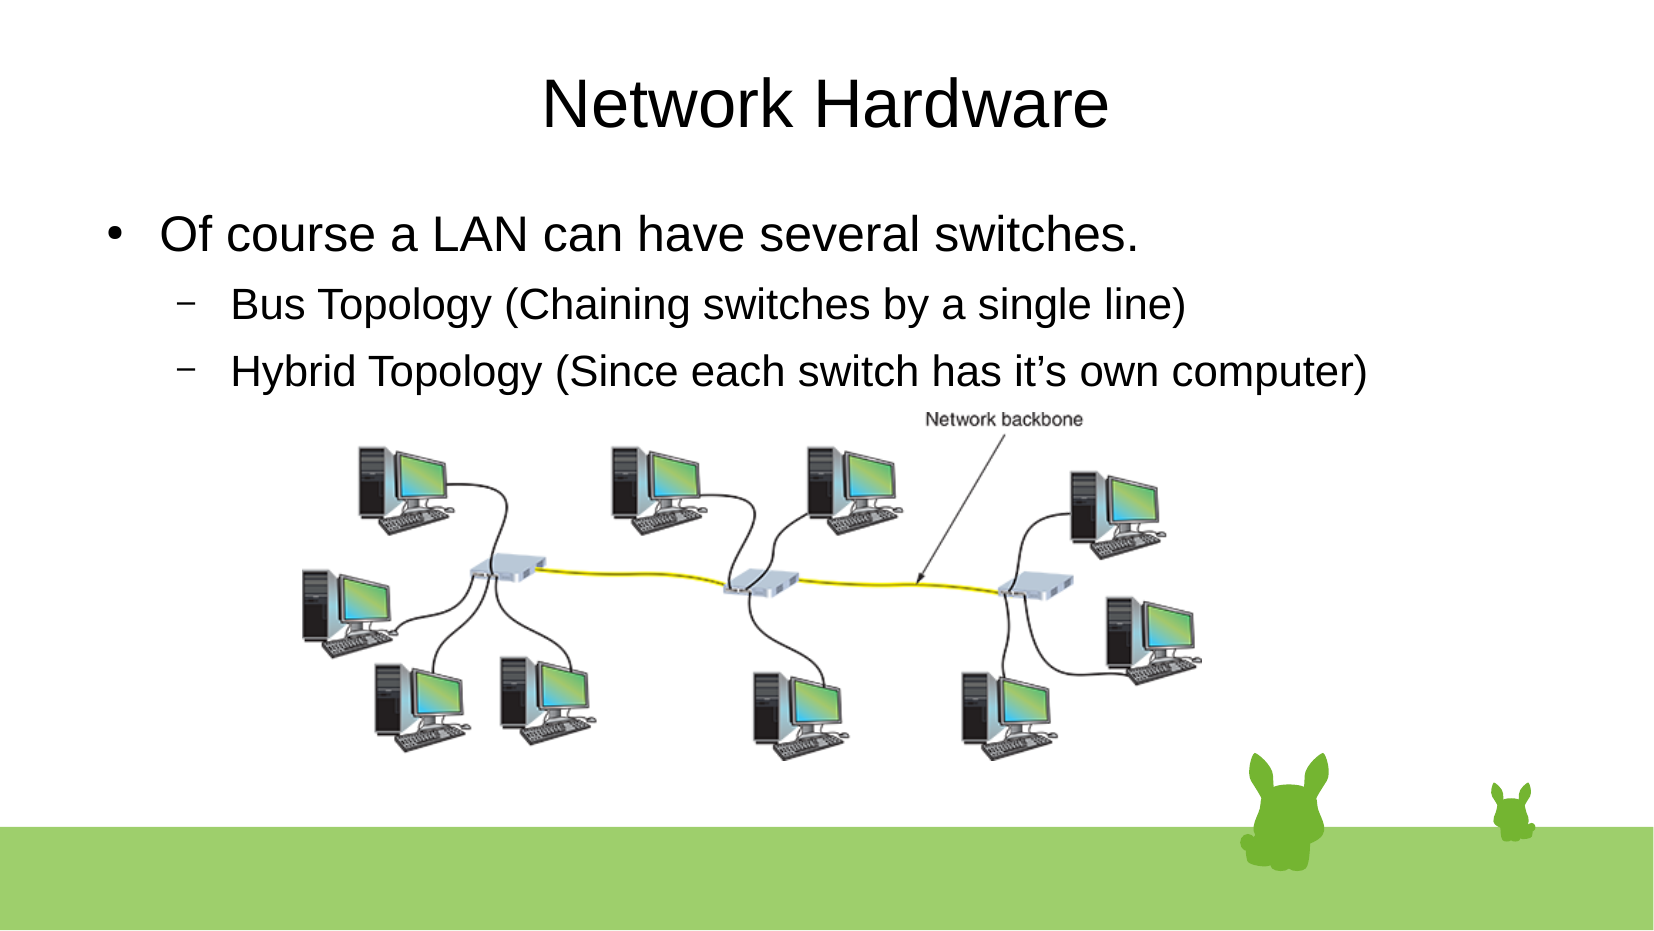

# Network Hardware
Of course a LAN can have several switches.
Bus Topology (Chaining switches by a single line)
Hybrid Topology (Since each switch has it’s own computer)